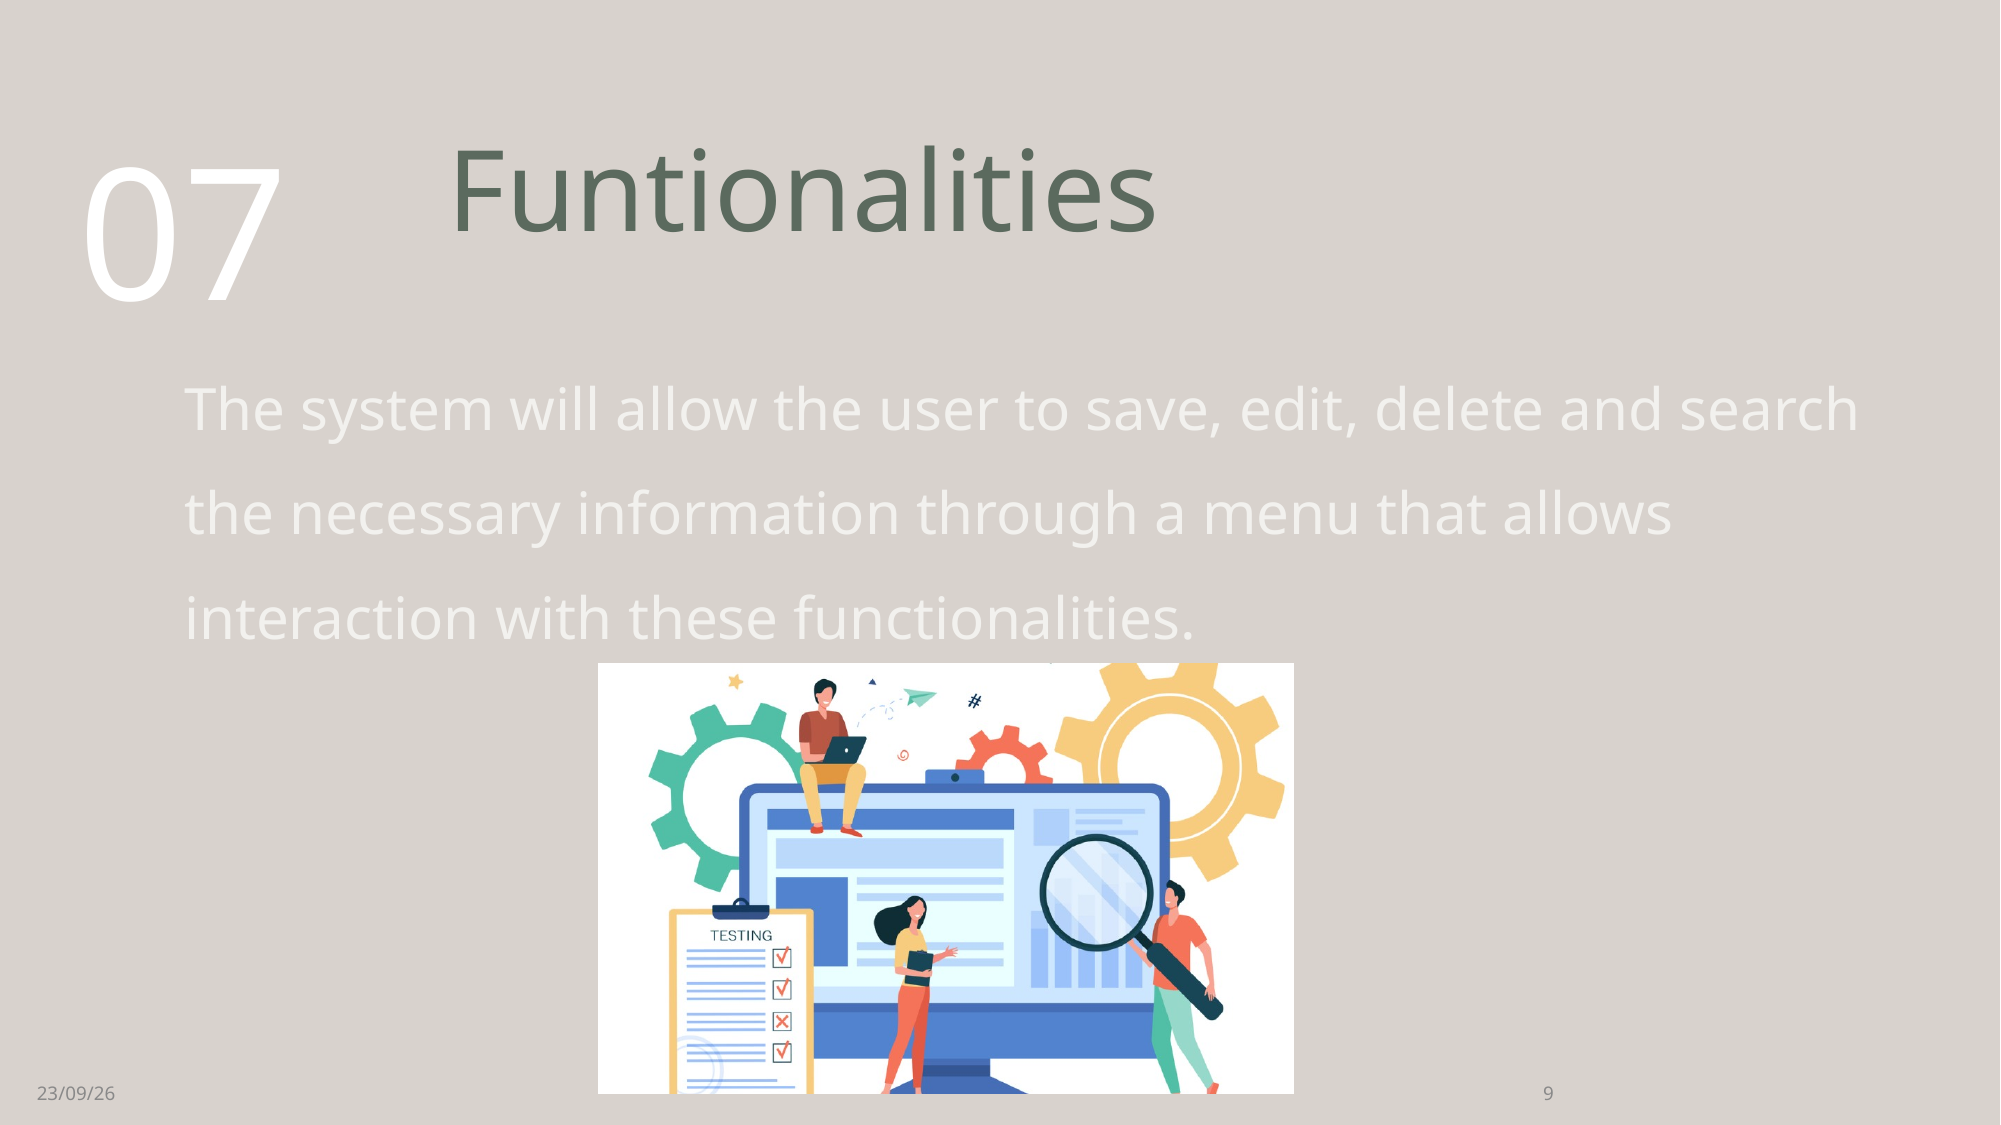

07
Funtionalities
# The system will allow the user to save, edit, delete and search the necessary information through a menu that allows interaction with these functionalities.